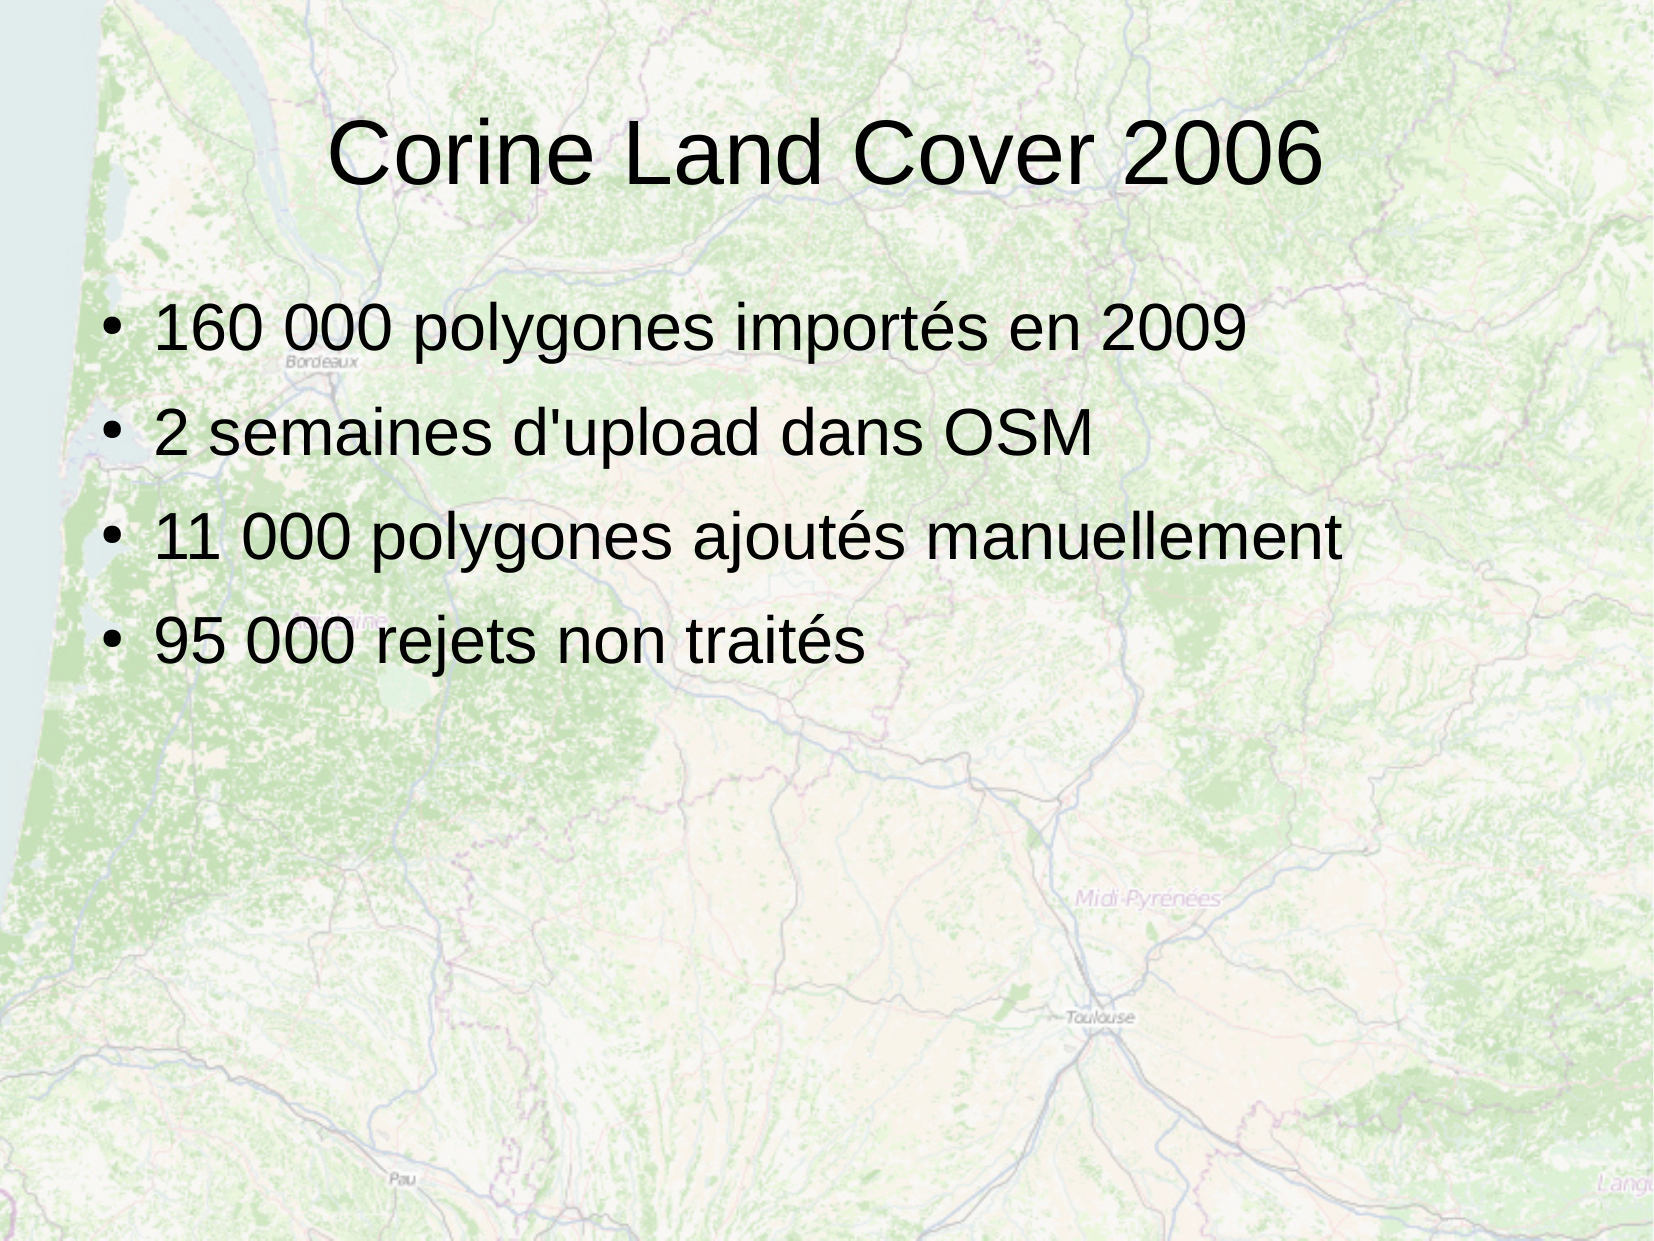

# Corine Land Cover 2006
160 000 polygones importés en 2009
2 semaines d'upload dans OSM
11 000 polygones ajoutés manuellement
95 000 rejets non traités